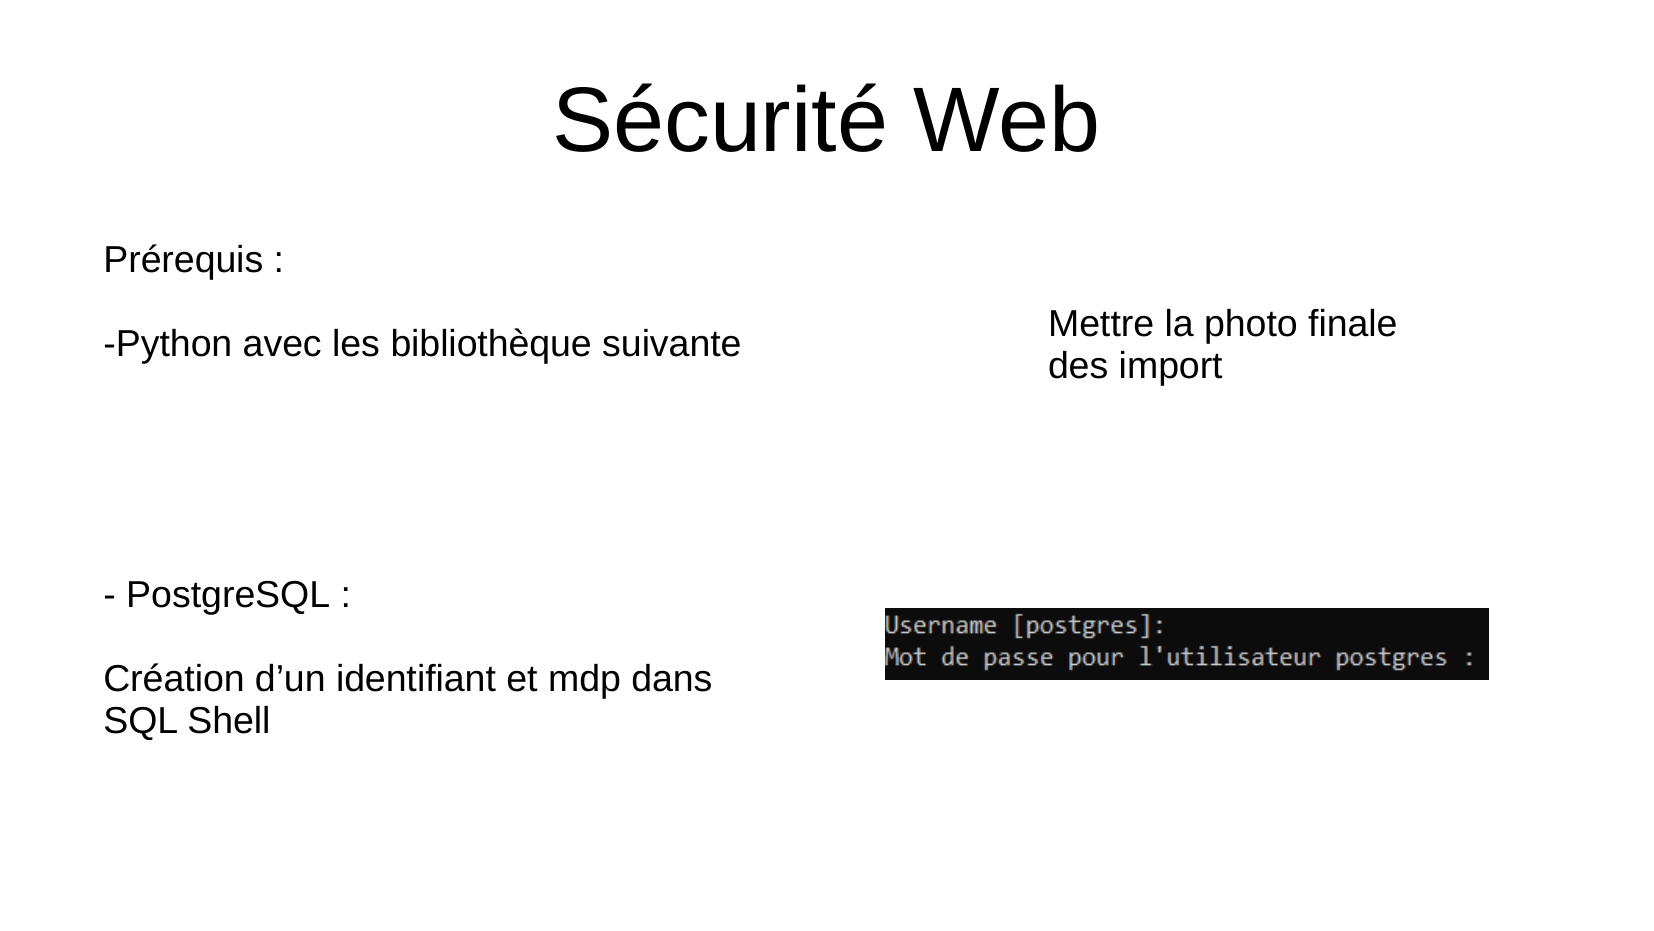

# Sécurité Web
Prérequis :
-Python avec les bibliothèque suivante
- PostgreSQL :
Création d’un identifiant et mdp dans
SQL Shell
Mettre la photo finale des import